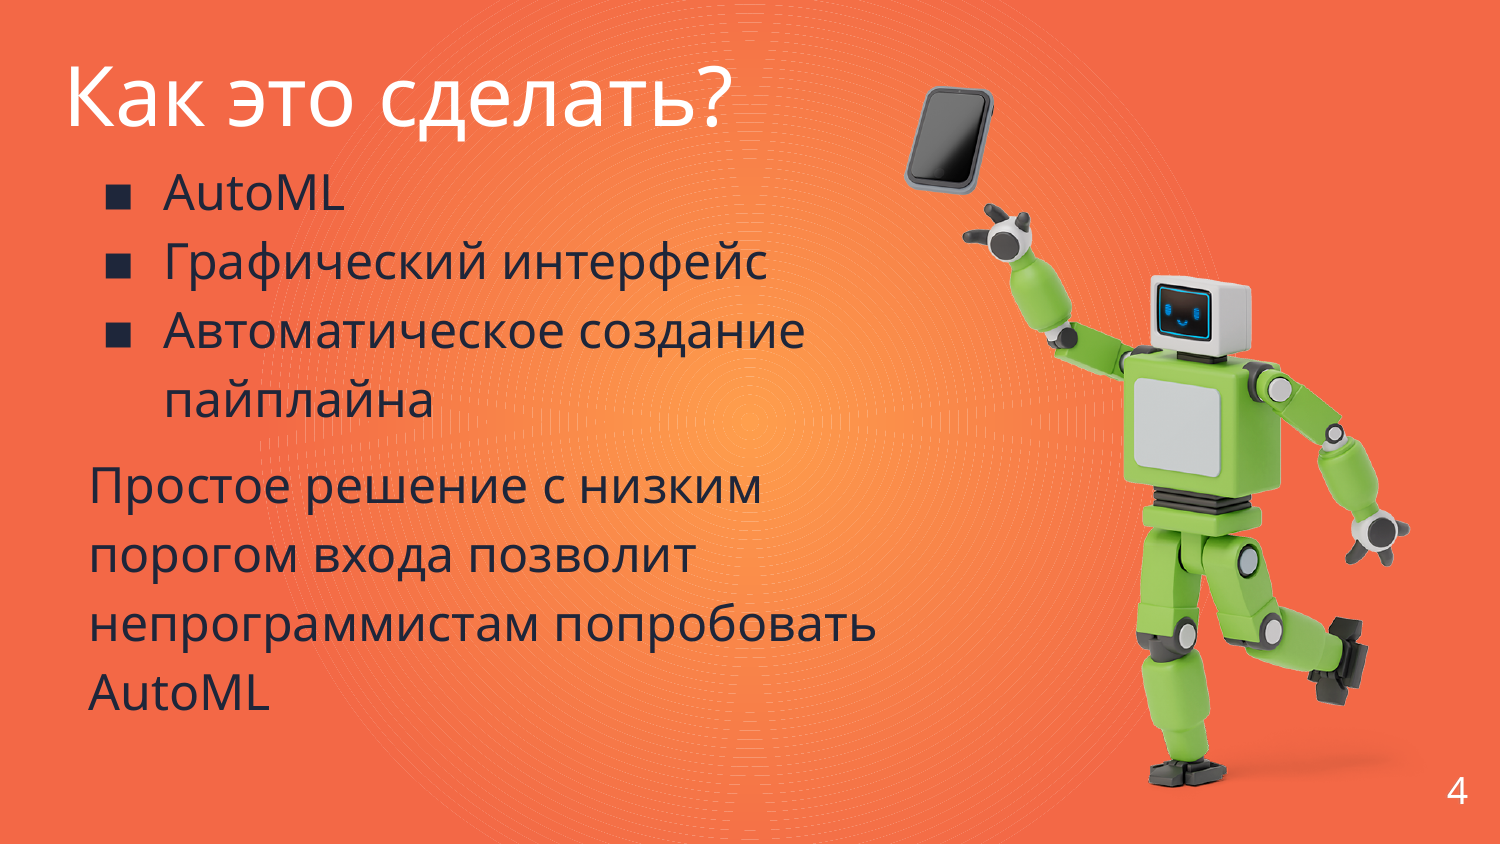

Как это сделать?
АutoML
Графический интерфейс
Автоматическое создание пайплайна
Простое решение с низким порогом входа позволит непрограммистам попробовать AutoML